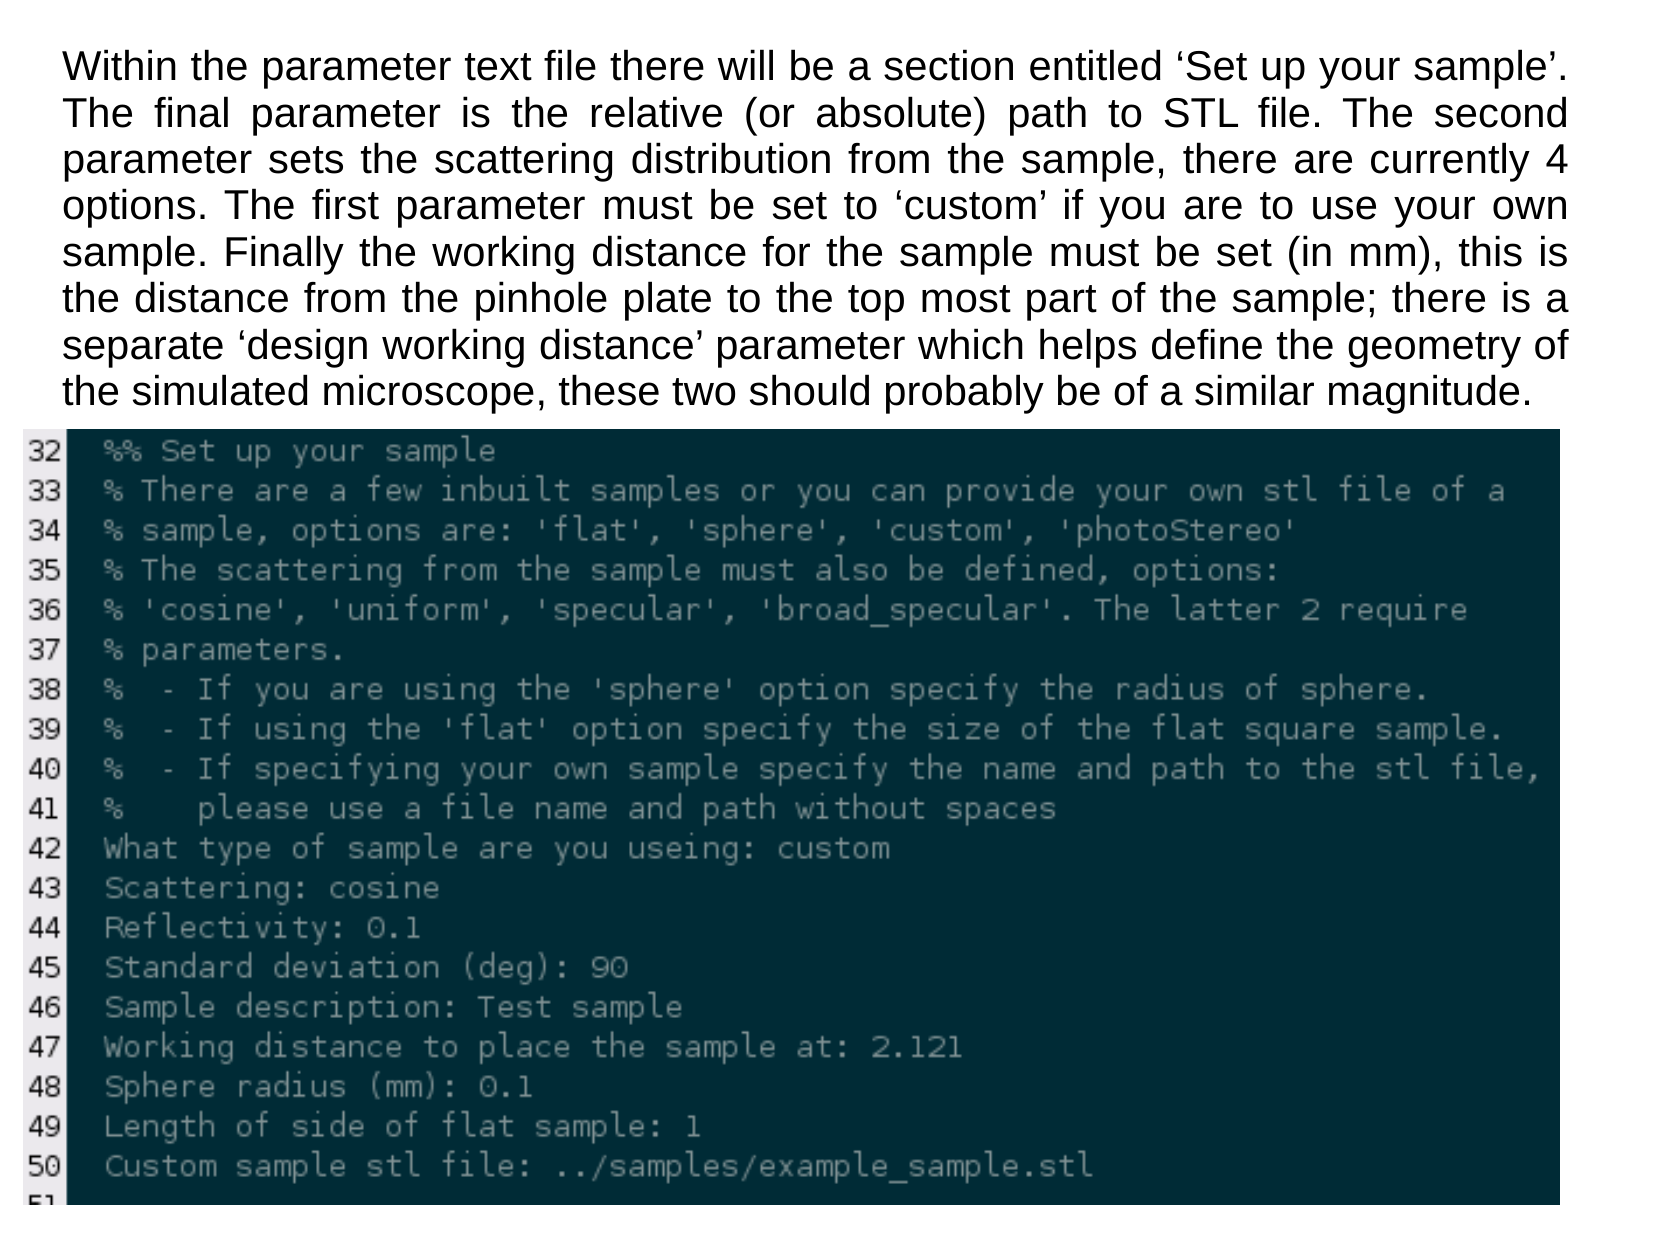

Within the parameter text file there will be a section entitled ‘Set up your sample’. The final parameter is the relative (or absolute) path to STL file. The second parameter sets the scattering distribution from the sample, there are currently 4 options. The first parameter must be set to ‘custom’ if you are to use your own sample. Finally the working distance for the sample must be set (in mm), this is the distance from the pinhole plate to the top most part of the sample; there is a separate ‘design working distance’ parameter which helps define the geometry of the simulated microscope, these two should probably be of a similar magnitude.